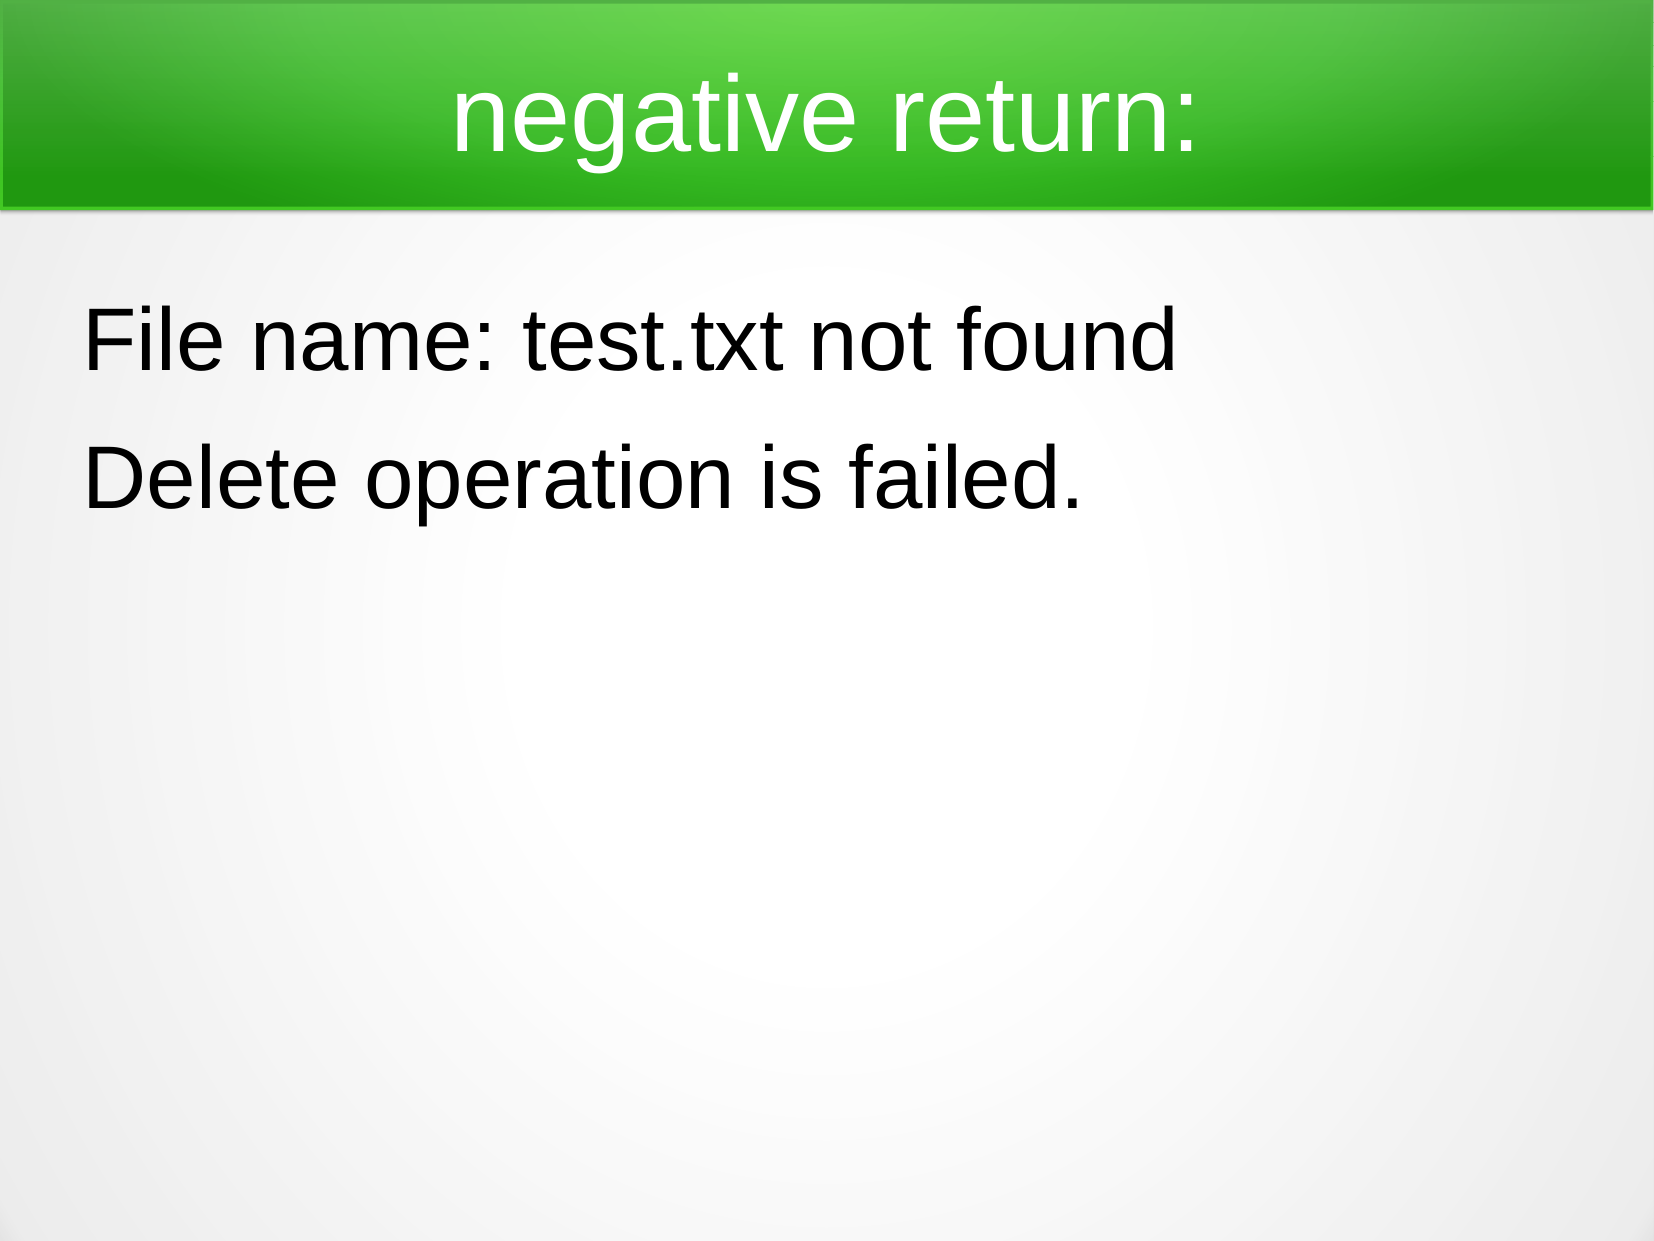

# negative return:
File name: test.txt not found
Delete operation is failed.